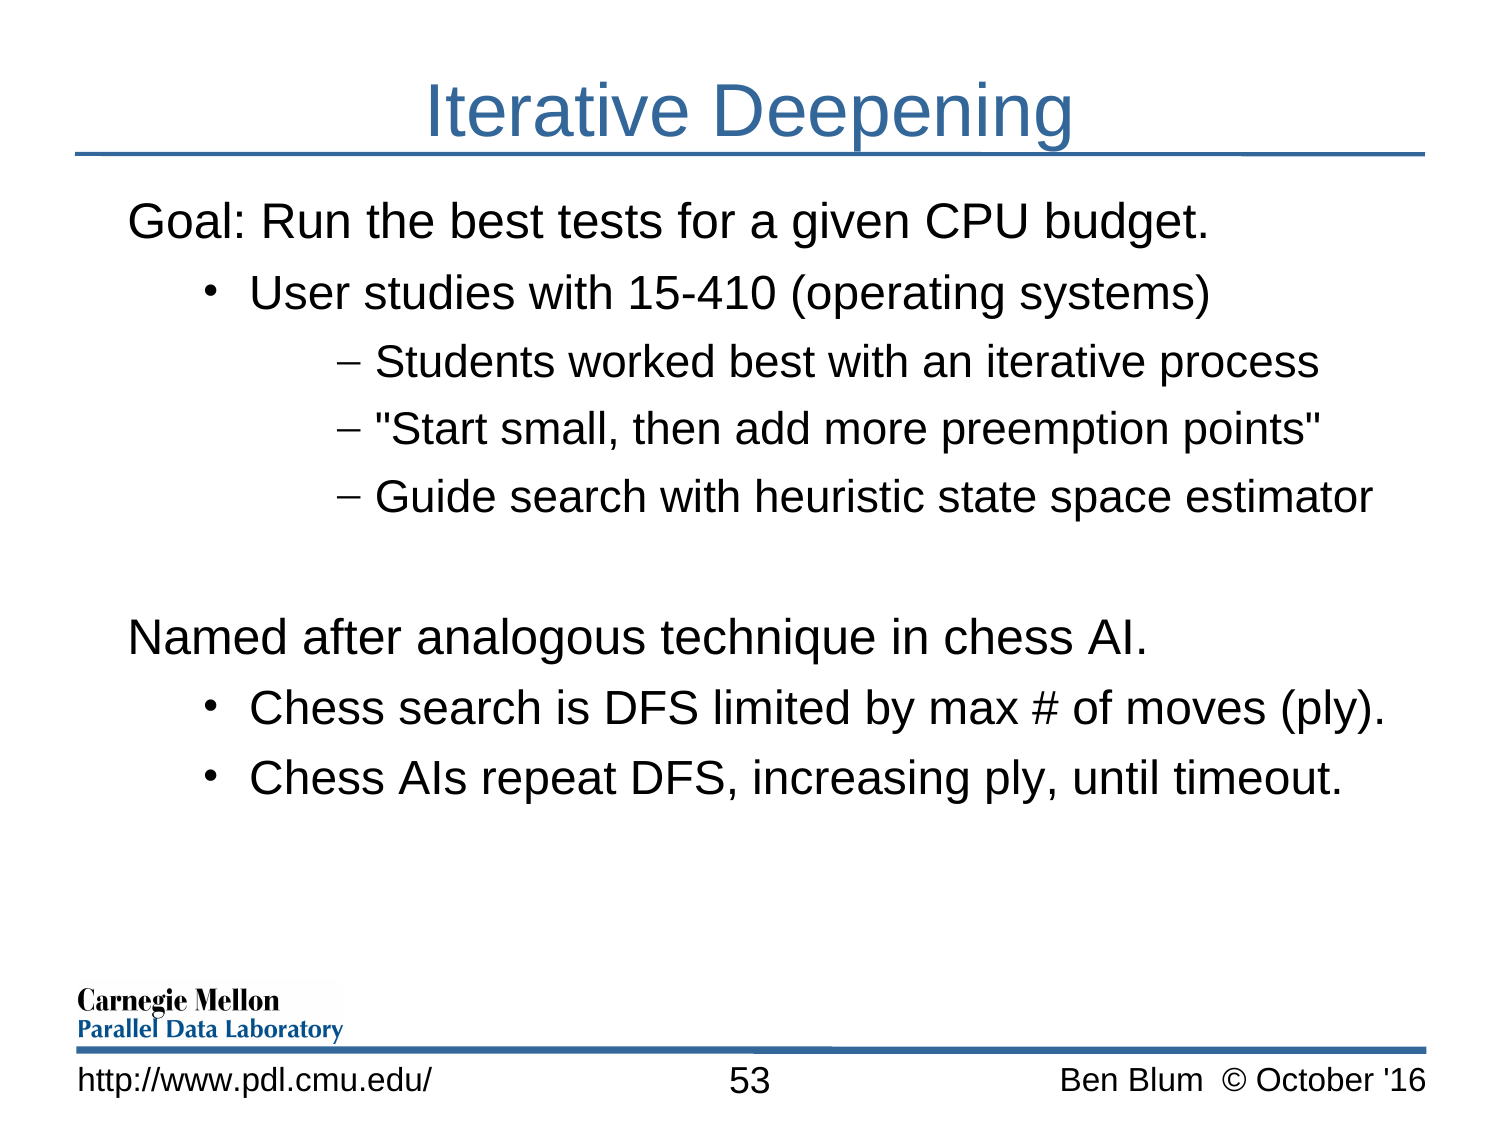

# Iterative Deepening
Goal: Run the best tests for a given CPU budget.
User studies with 15-410 (operating systems)
Students worked best with an iterative process
"Start small, then add more preemption points"
Guide search with heuristic state space estimator
Named after analogous technique in chess AI.
Chess search is DFS limited by max # of moves (ply).
Chess AIs repeat DFS, increasing ply, until timeout.
53